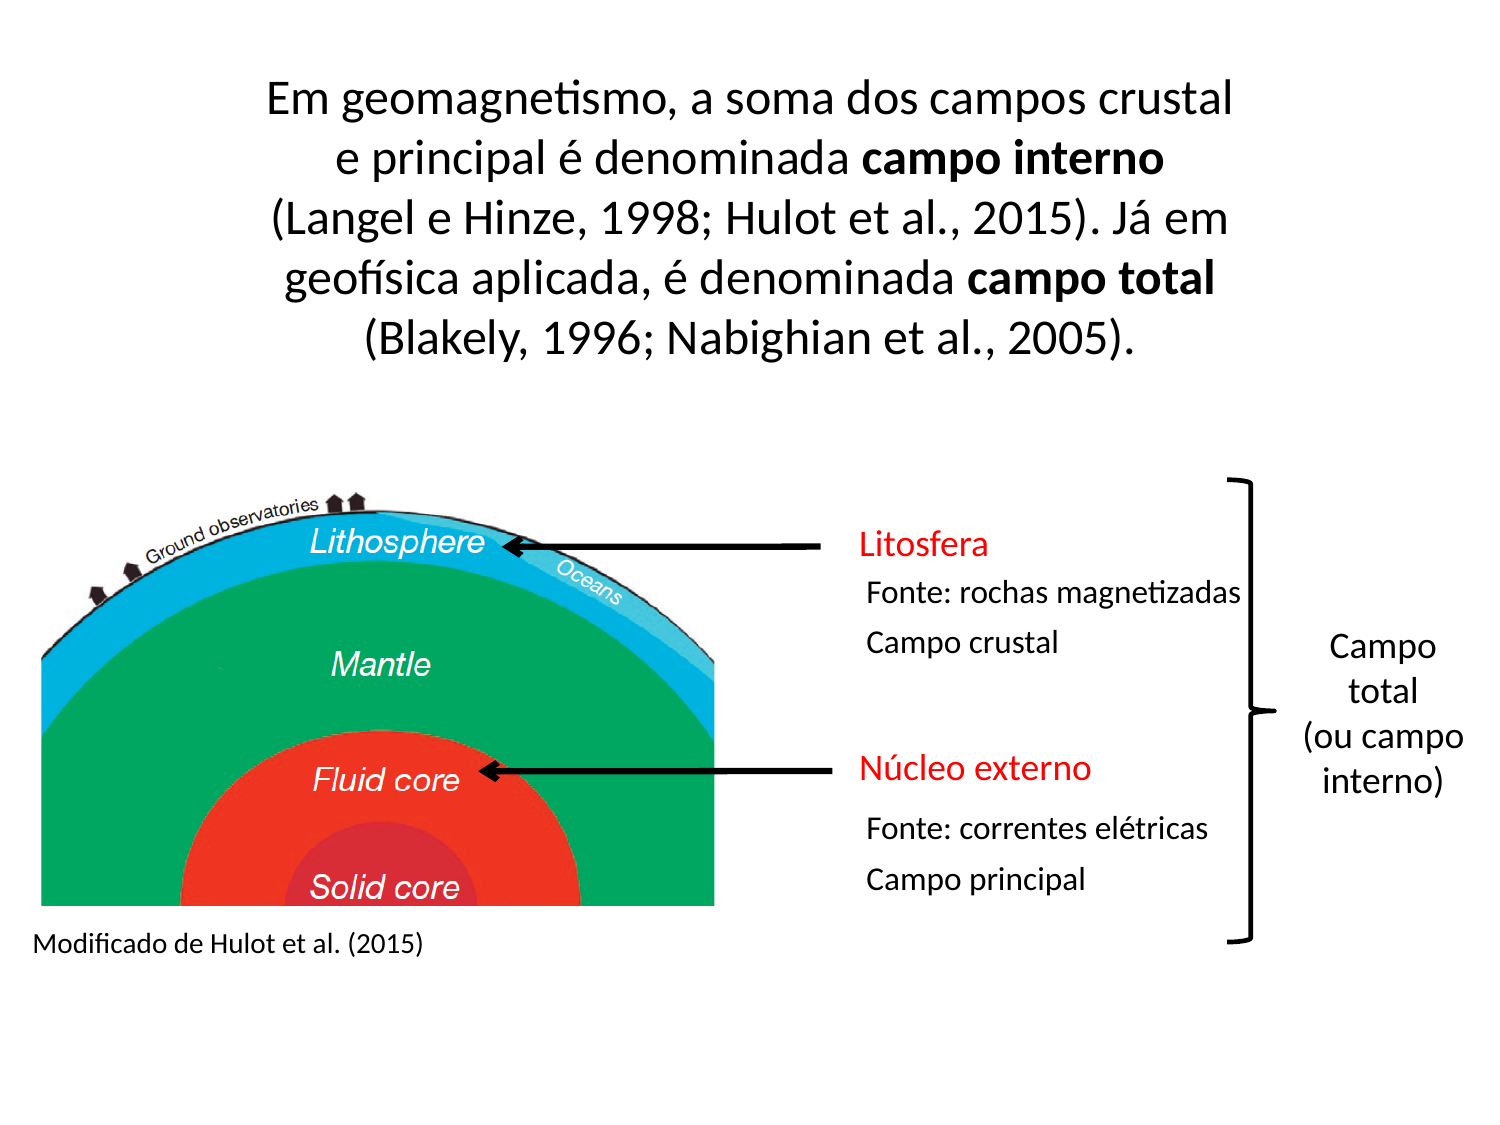

Em geomagnetismo, a soma dos campos crustal e principal é denominada campo interno (Langel e Hinze, 1998; Hulot et al., 2015). Já em geofísica aplicada, é denominada campo total (Blakely, 1996; Nabighian et al., 2005).
Litosfera
Fonte: rochas magnetizadas
Campo crustal
Campo total
(ou campo interno)
Núcleo externo
Fonte: correntes elétricas
Campo principal
Modificado de Hulot et al. (2015)